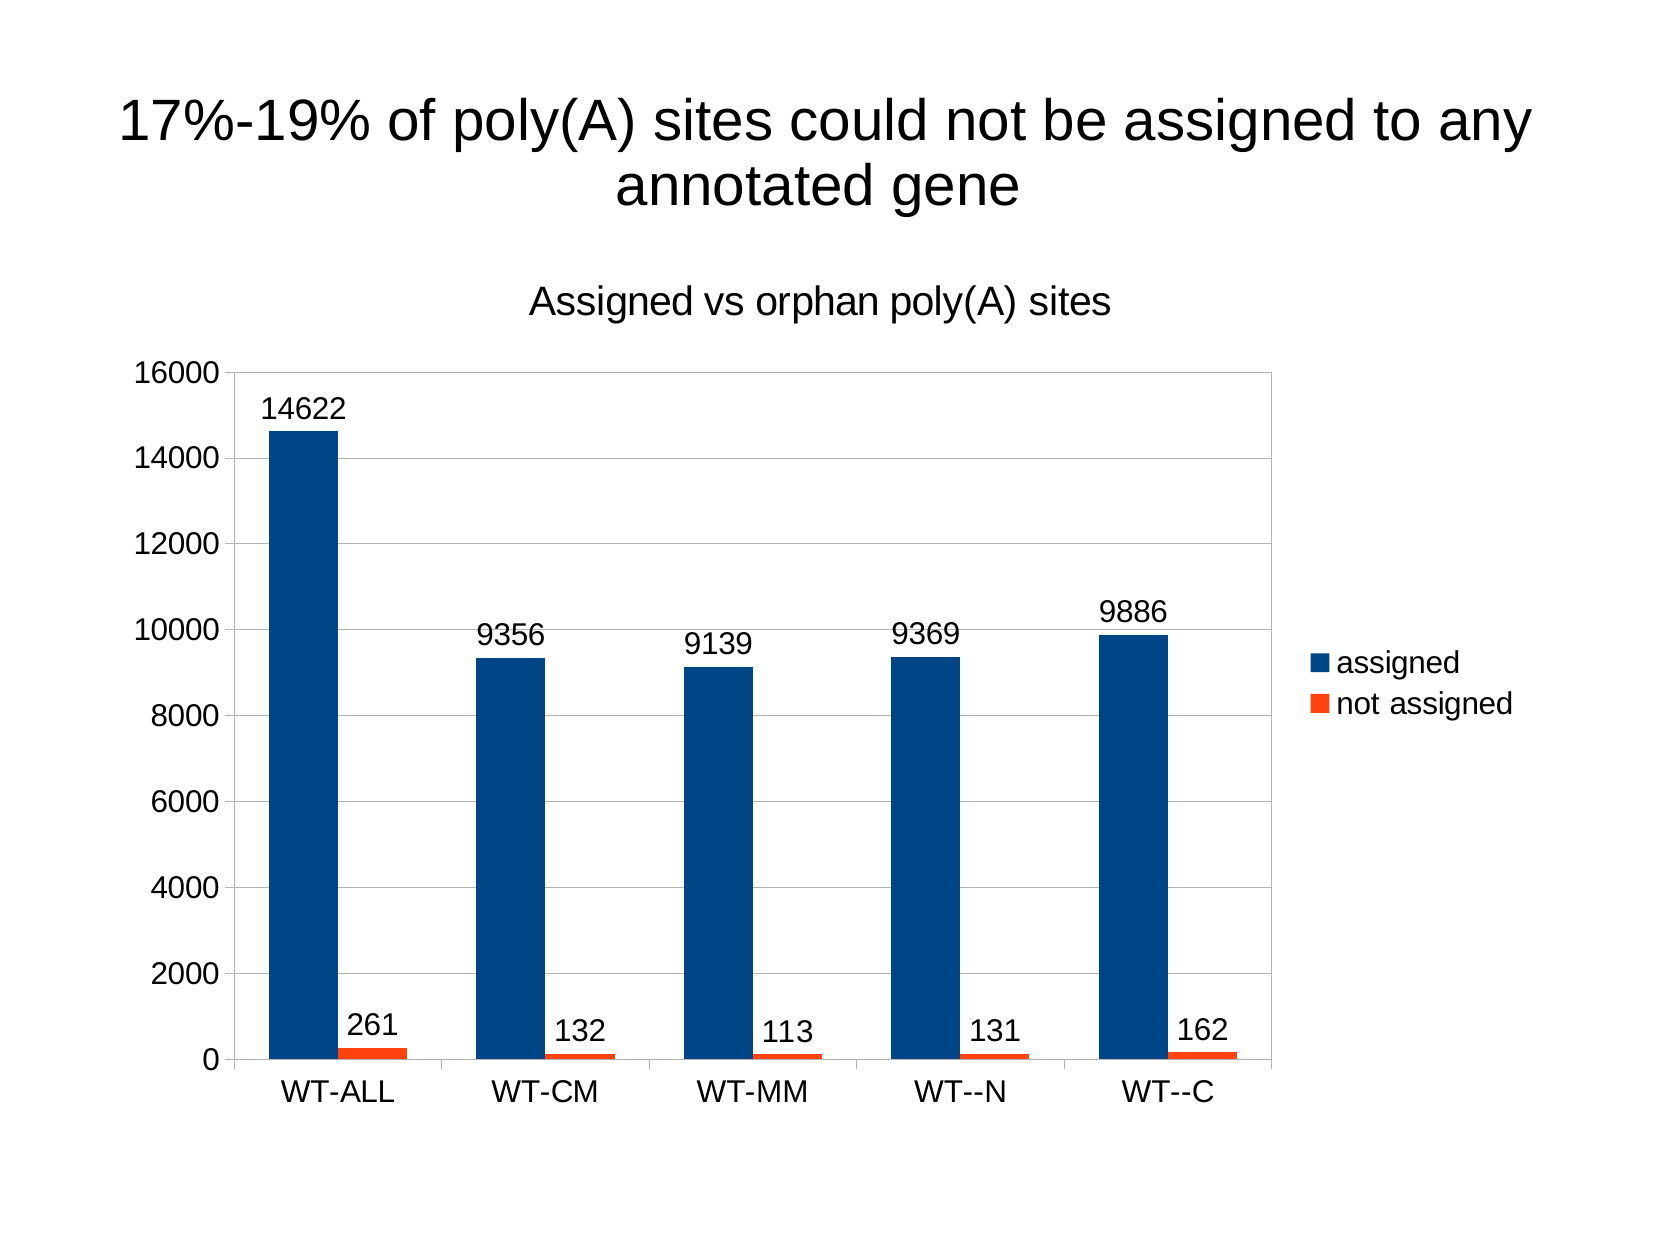

# 17%-19% of poly(A) sites could not be assigned to any annotated gene
### Chart: Assigned vs orphan poly(A) sites
| Category | assigned | not assigned |
|---|---|---|
| WT-ALL | 14622.0 | 261.0 |
| WT-CM | 9356.0 | 132.0 |
| WT-MM | 9139.0 | 113.0 |
| WT--N | 9369.0 | 131.0 |
| WT--C | 9886.0 | 162.0 |